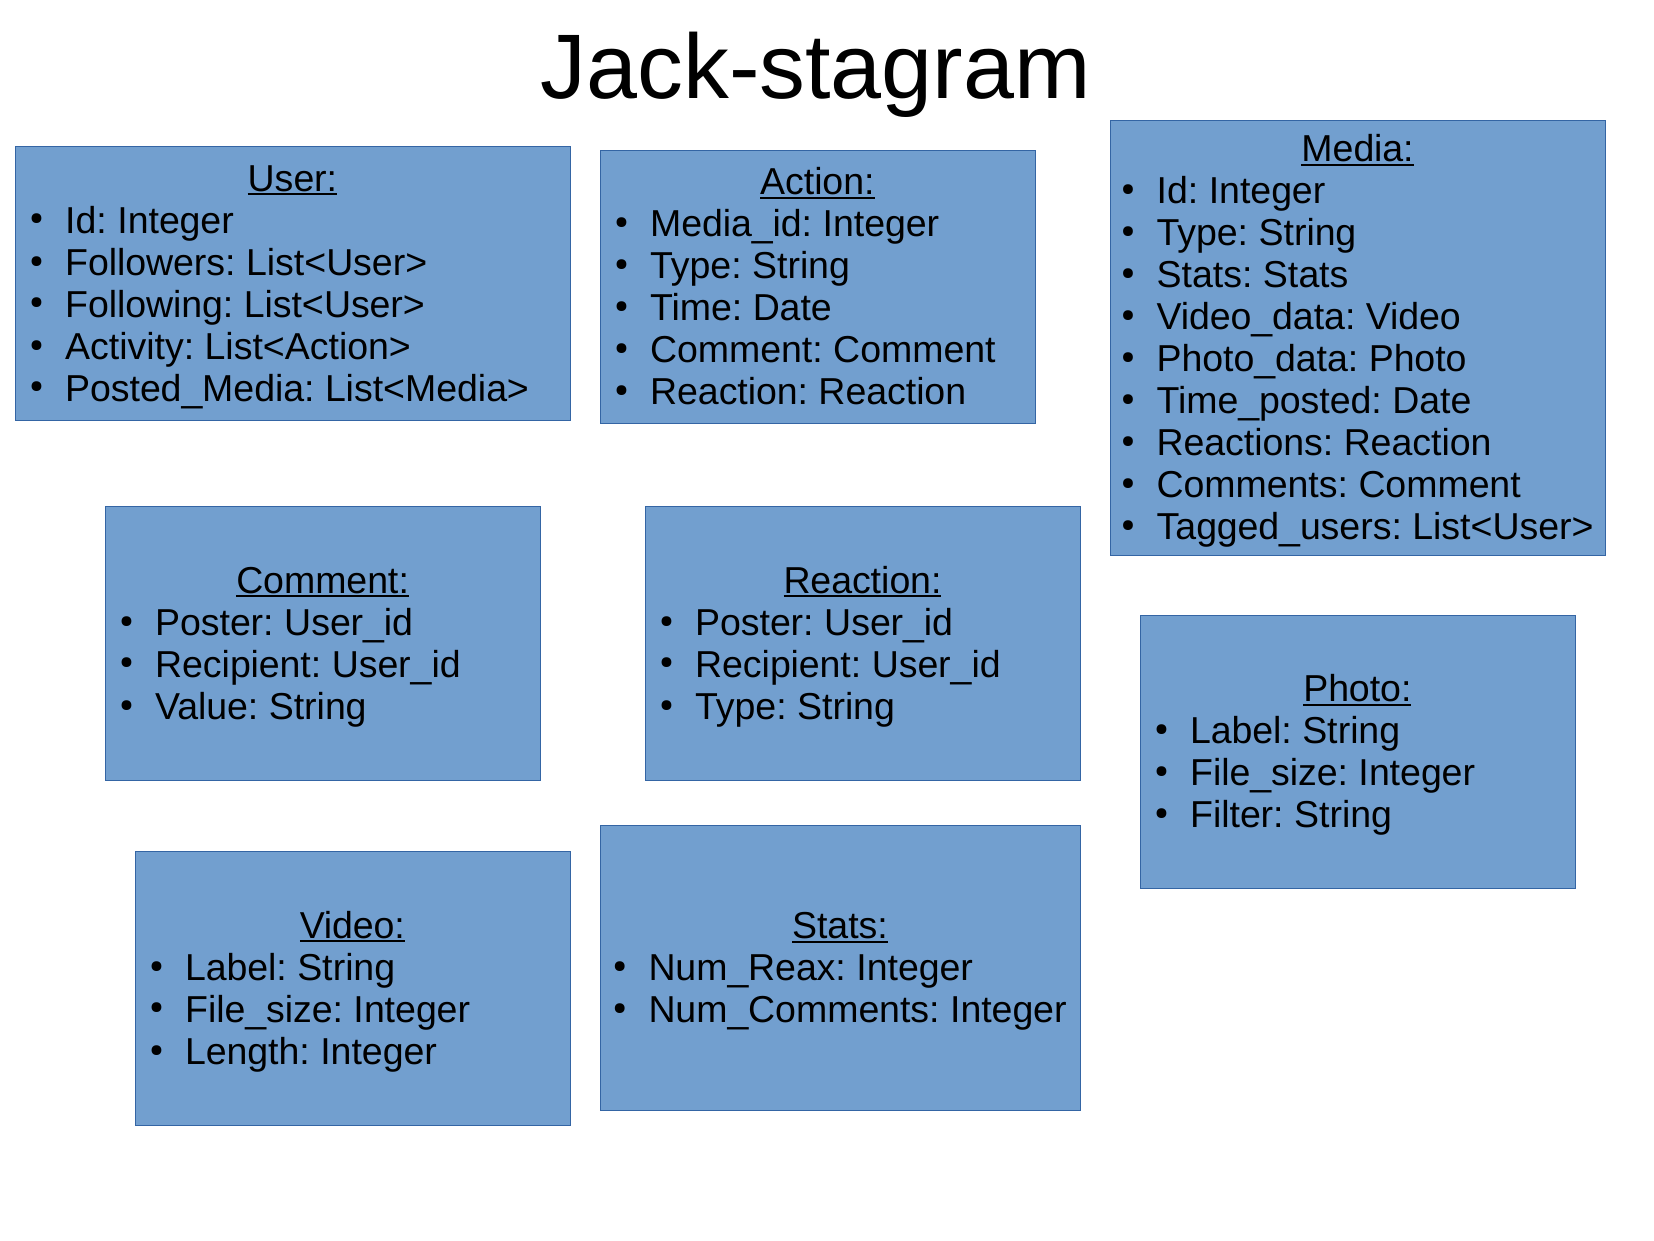

# Jack-stagram
Media:
Id: Integer
Type: String
Stats: Stats
Video_data: Video
Photo_data: Photo
Time_posted: Date
Reactions: Reaction
Comments: Comment
Tagged_users: List<User>
User:
Id: Integer
Followers: List<User>
Following: List<User>
Activity: List<Action>
Posted_Media: List<Media>
Action:
Media_id: Integer
Type: String
Time: Date
Comment: Comment
Reaction: Reaction
Comment:
Poster: User_id
Recipient: User_id
Value: String
Reaction:
Poster: User_id
Recipient: User_id
Type: String
Photo:
Label: String
File_size: Integer
Filter: String
Stats:
Num_Reax: Integer
Num_Comments: Integer
Video:
Label: String
File_size: Integer
Length: Integer